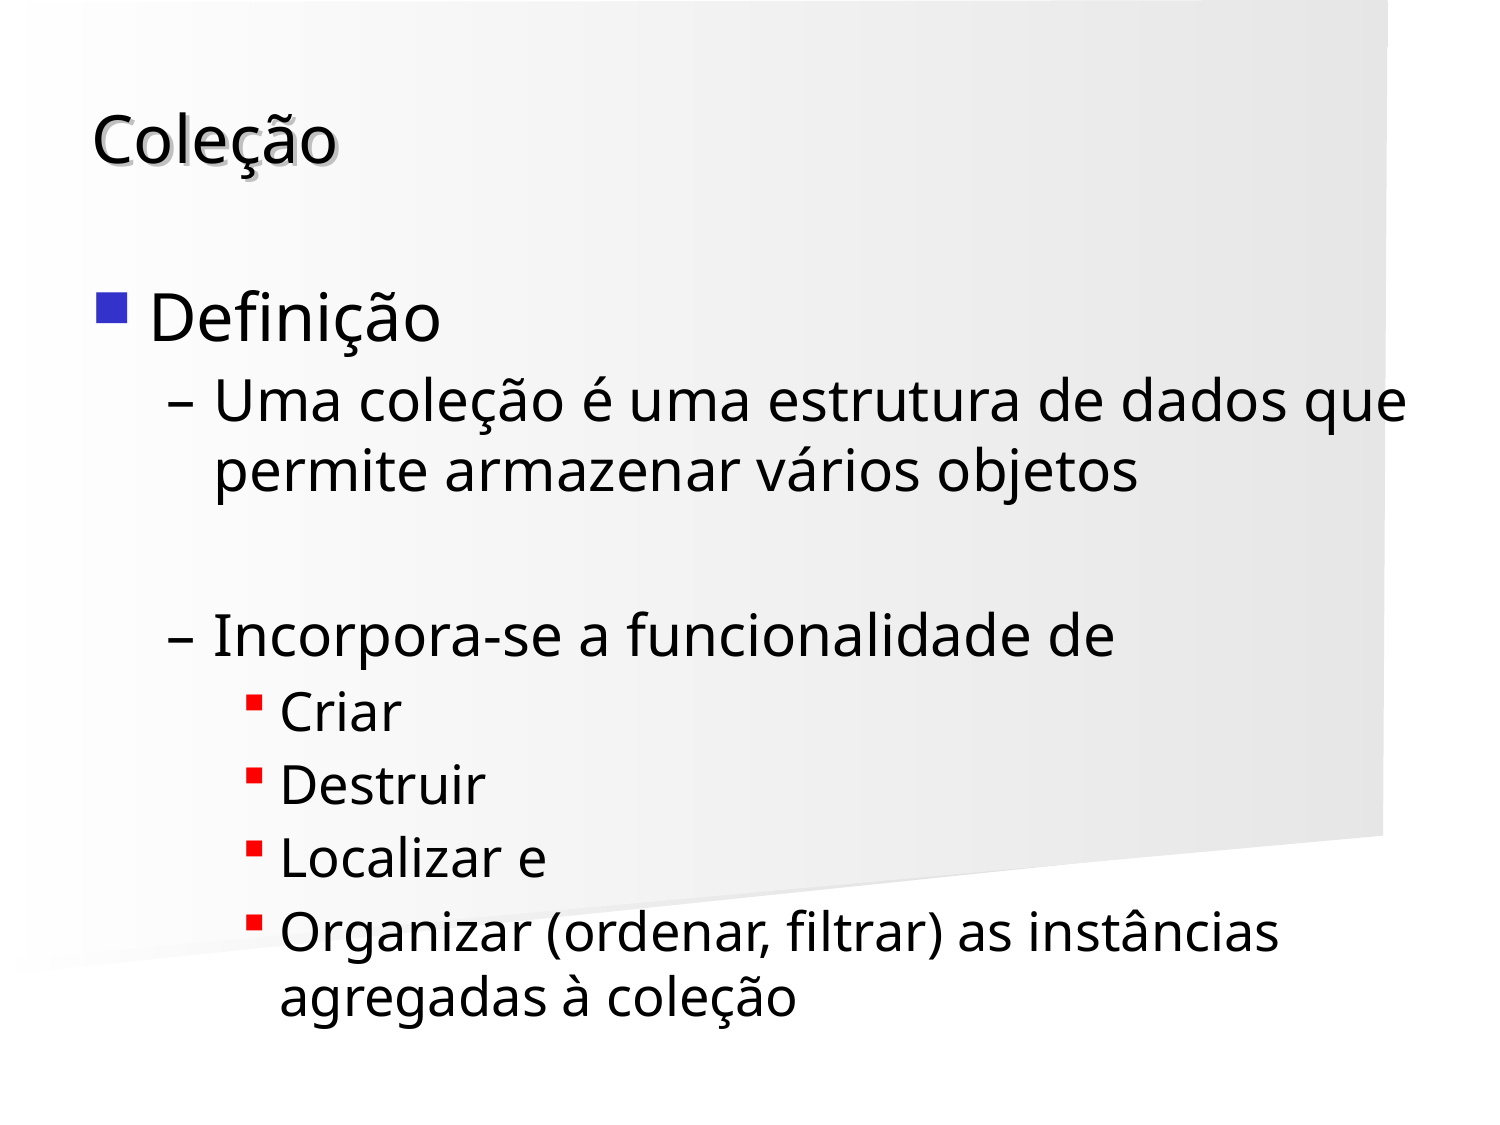

# Coleção
Definição
Uma coleção é uma estrutura de dados que permite armazenar vários objetos
Incorpora-se a funcionalidade de
Criar
Destruir
Localizar e
Organizar (ordenar, filtrar) as instâncias agregadas à coleção